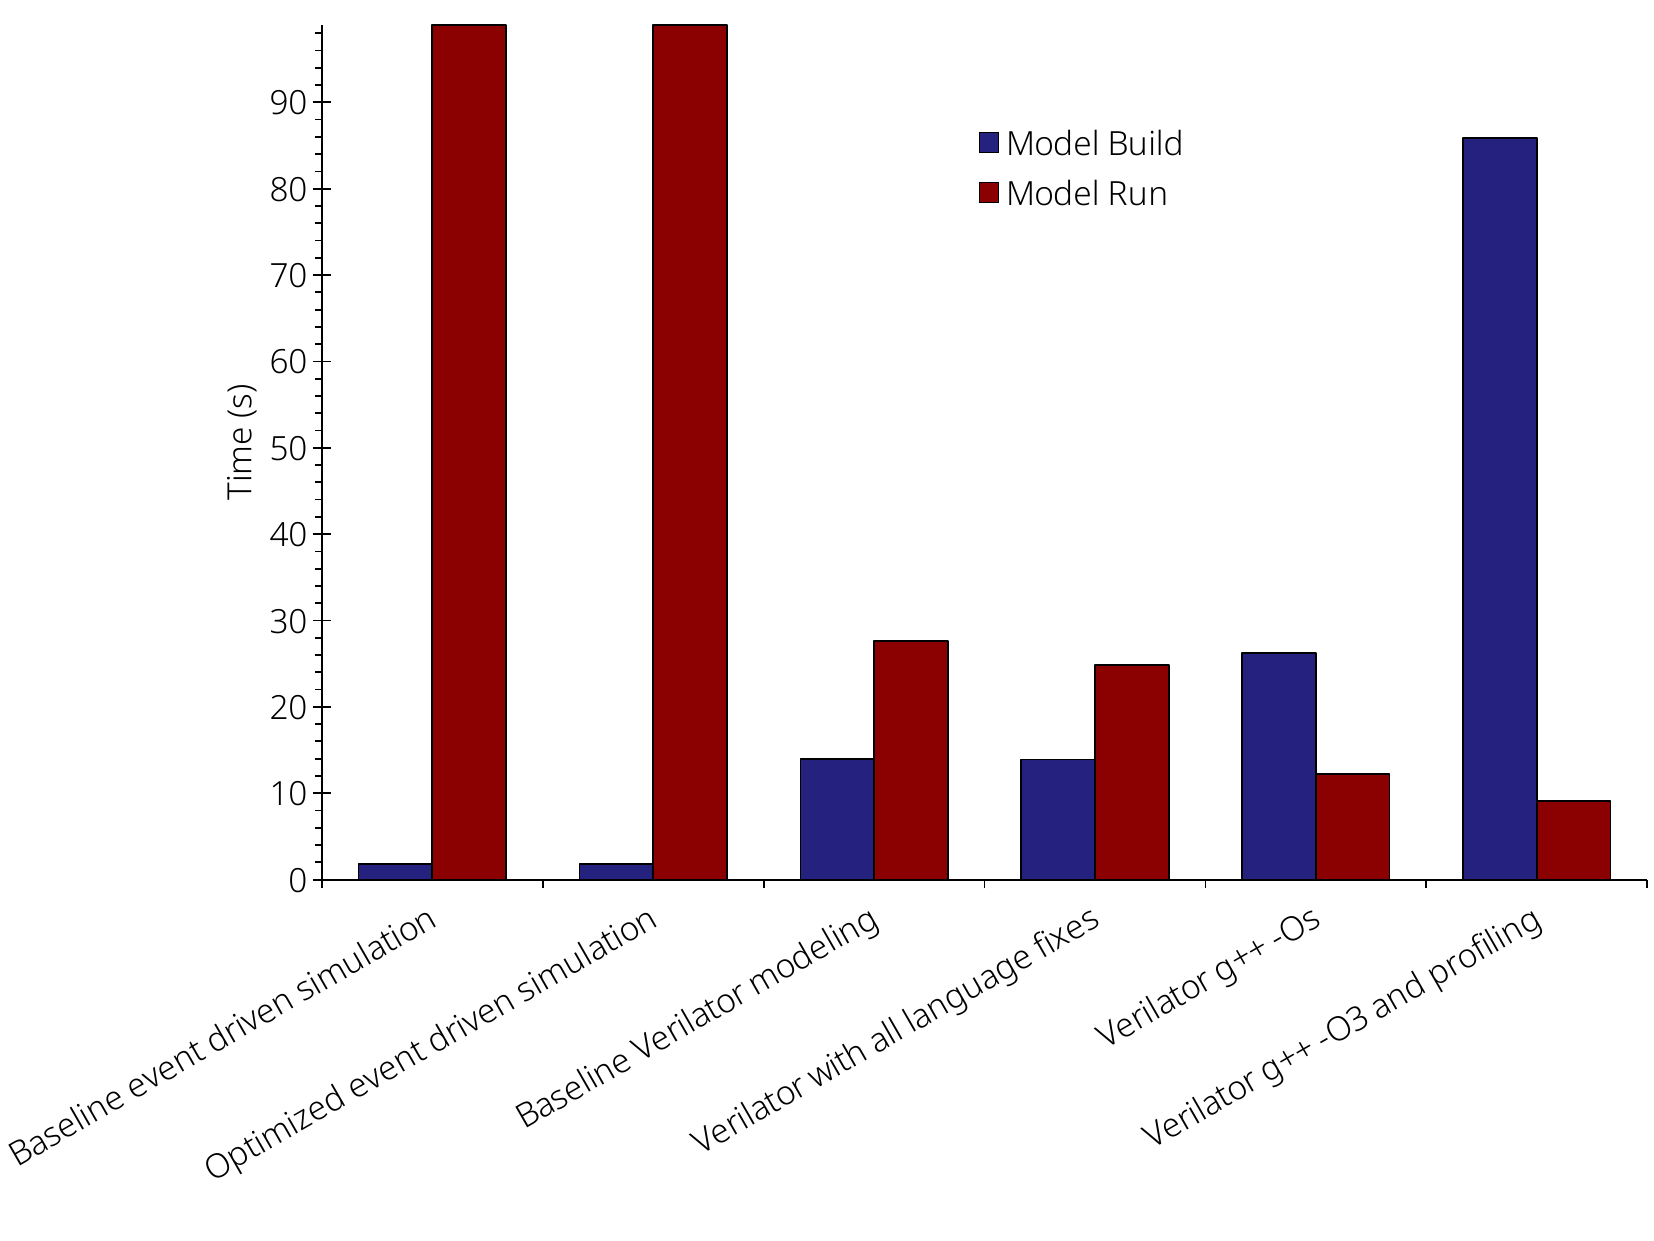

### Chart
| Category | Model Build | Model Run |
|---|---|---|
| Baseline event driven simulation | 1.78 | 796.84 |
| Optimized event driven simulation | 1.78 | 803.39 |
| Baseline Verilator modeling | 13.94 | 27.67 |
| Verilator with all language fixes | 13.91 | 24.85 |
| Verilator g++ -Os | 26.23 | 12.24 |
| Verilator g++ -O3 and profiling | 85.87 | 9.13 |Time (s)